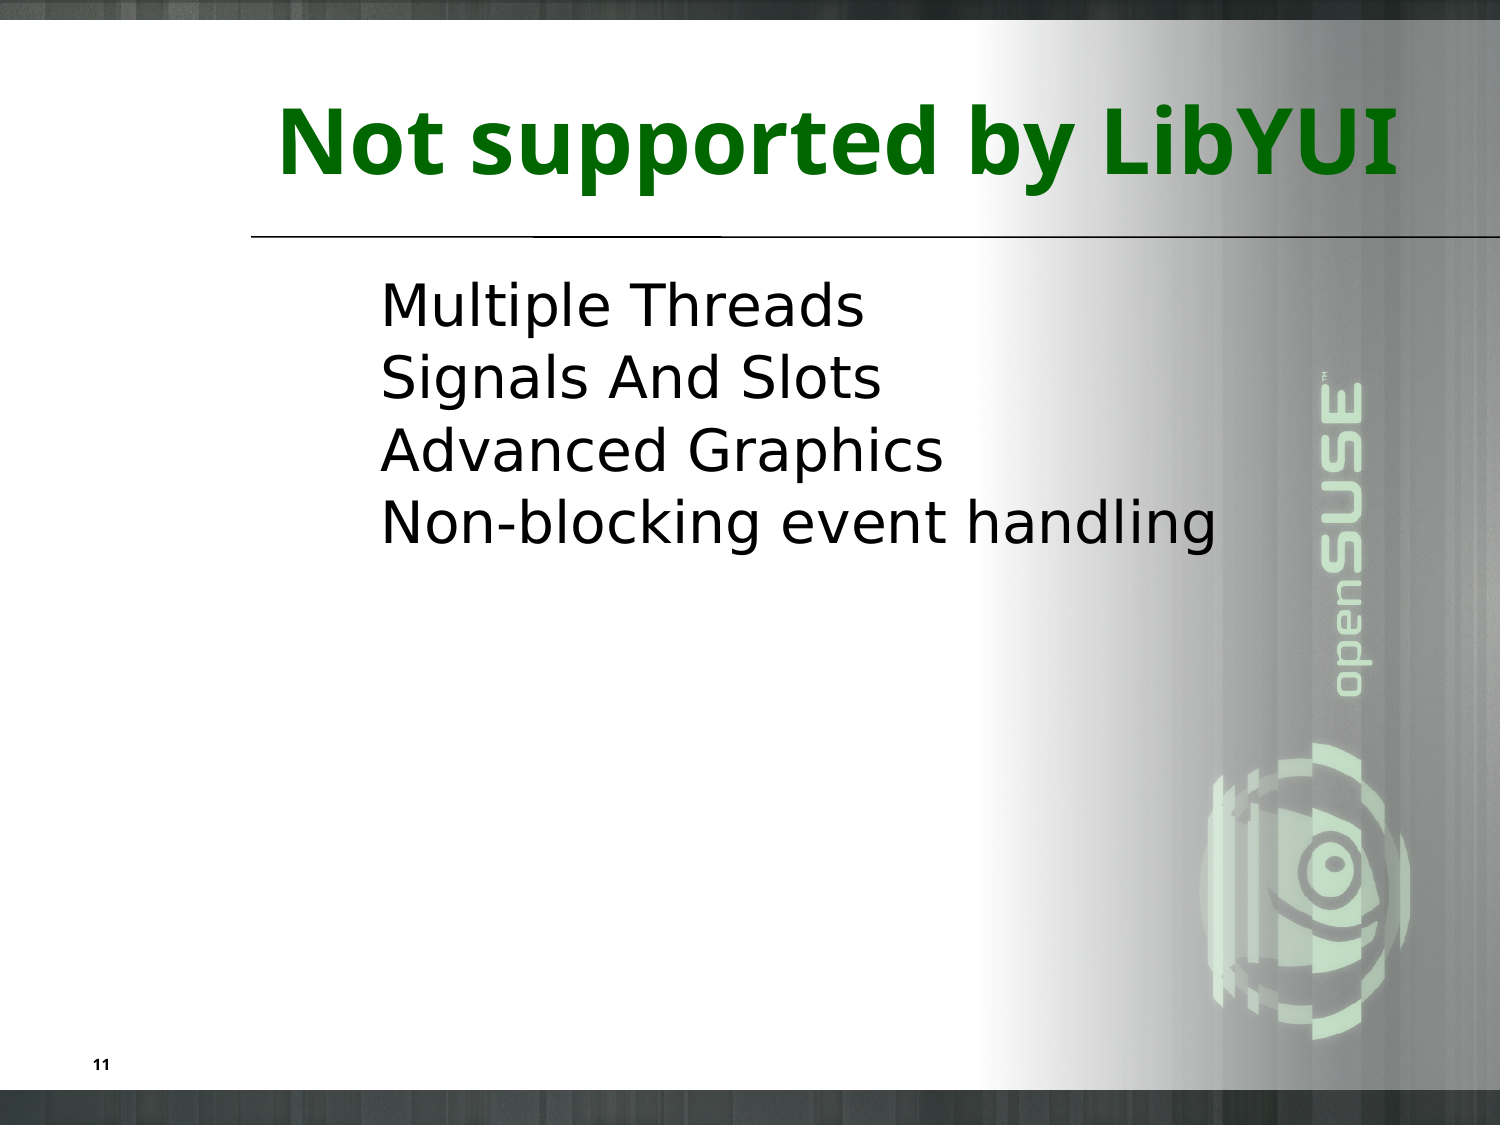

# Not supported by LibYUI
 Multiple Threads
 Signals And Slots
 Advanced Graphics
 Non-blocking event handling